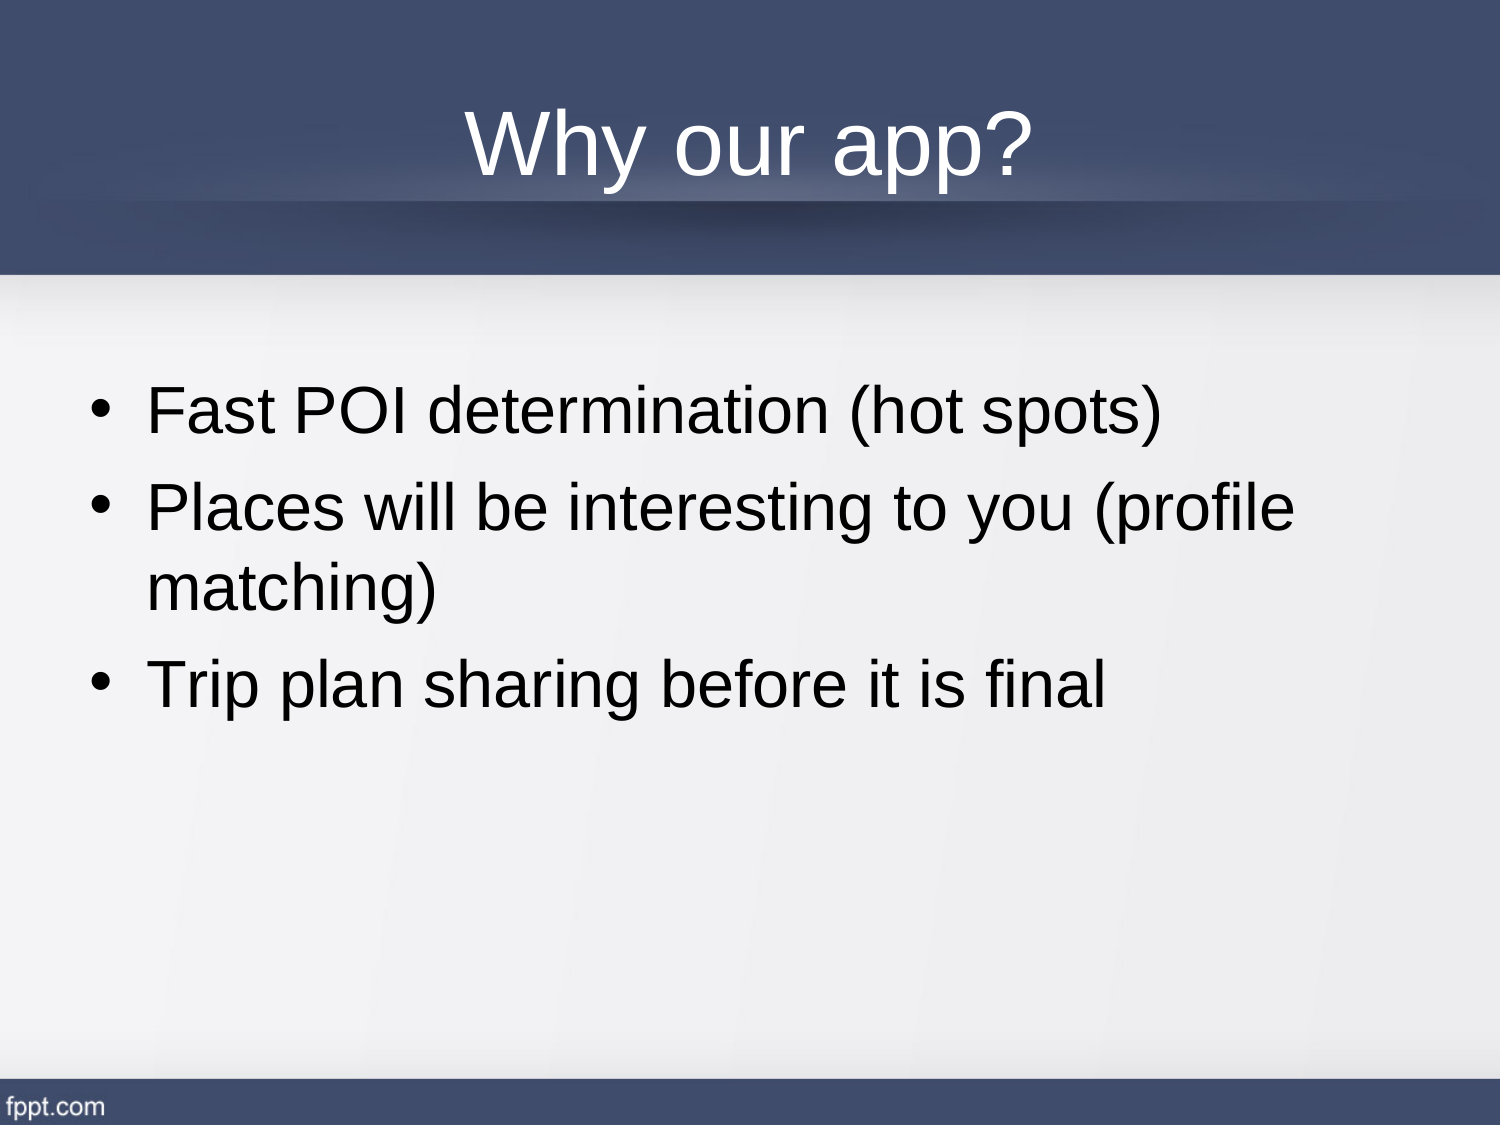

# Why our app?
Fast POI determination (hot spots)
Places will be interesting to you (profile matching)
Trip plan sharing before it is final